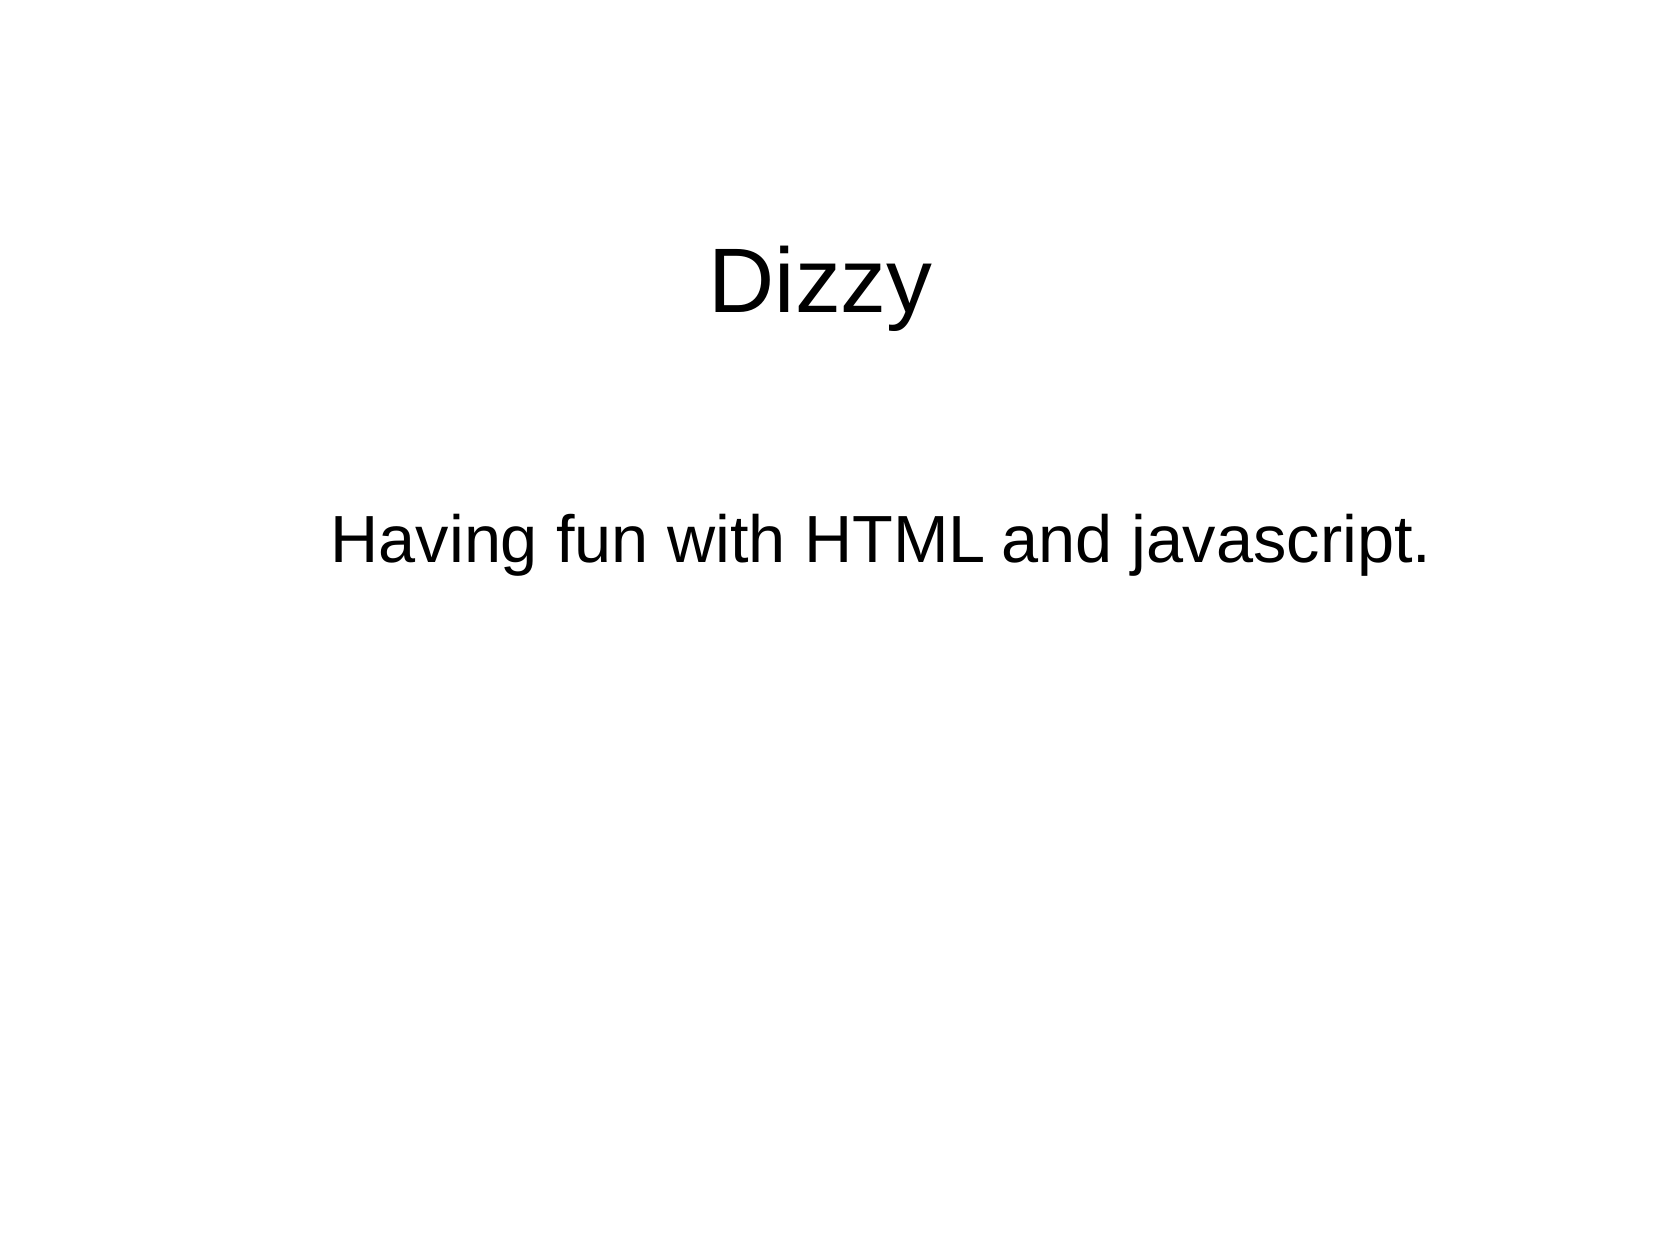

# Dizzy
Having fun with HTML and javascript.